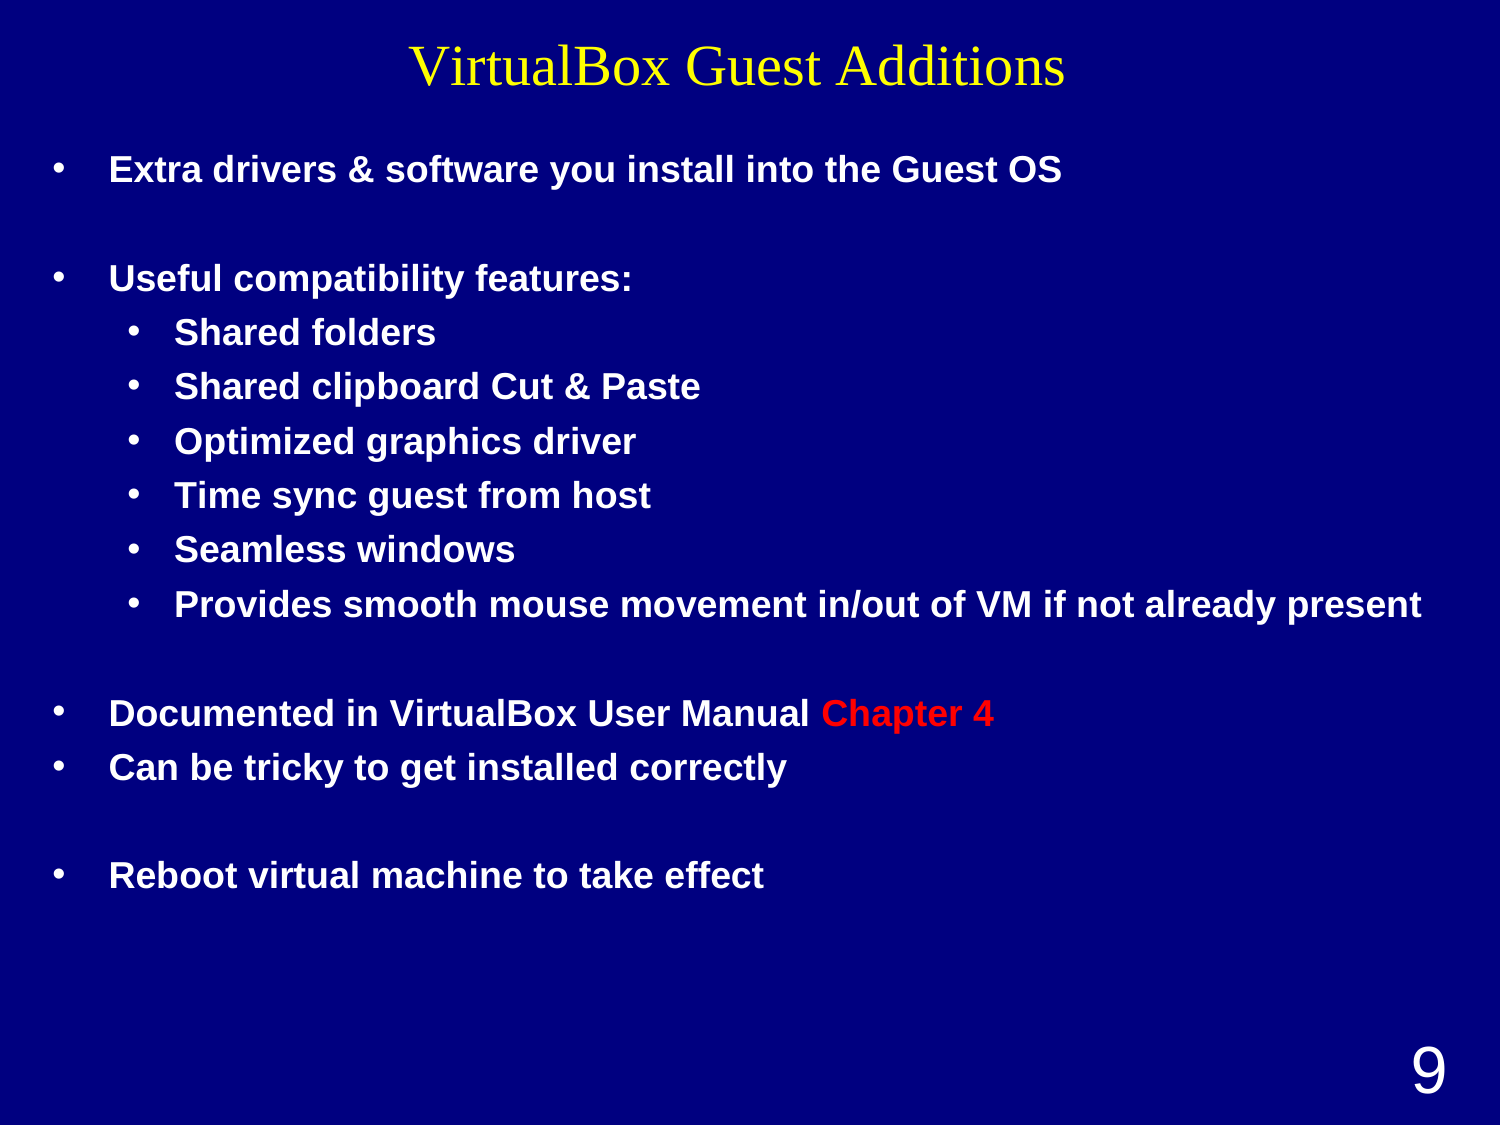

# VirtualBox Guest Additions
Extra drivers & software you install into the Guest OS
Useful compatibility features:
Shared folders
Shared clipboard Cut & Paste
Optimized graphics driver
Time sync guest from host
Seamless windows
Provides smooth mouse movement in/out of VM if not already present
Documented in VirtualBox User Manual Chapter 4
Can be tricky to get installed correctly
Reboot virtual machine to take effect